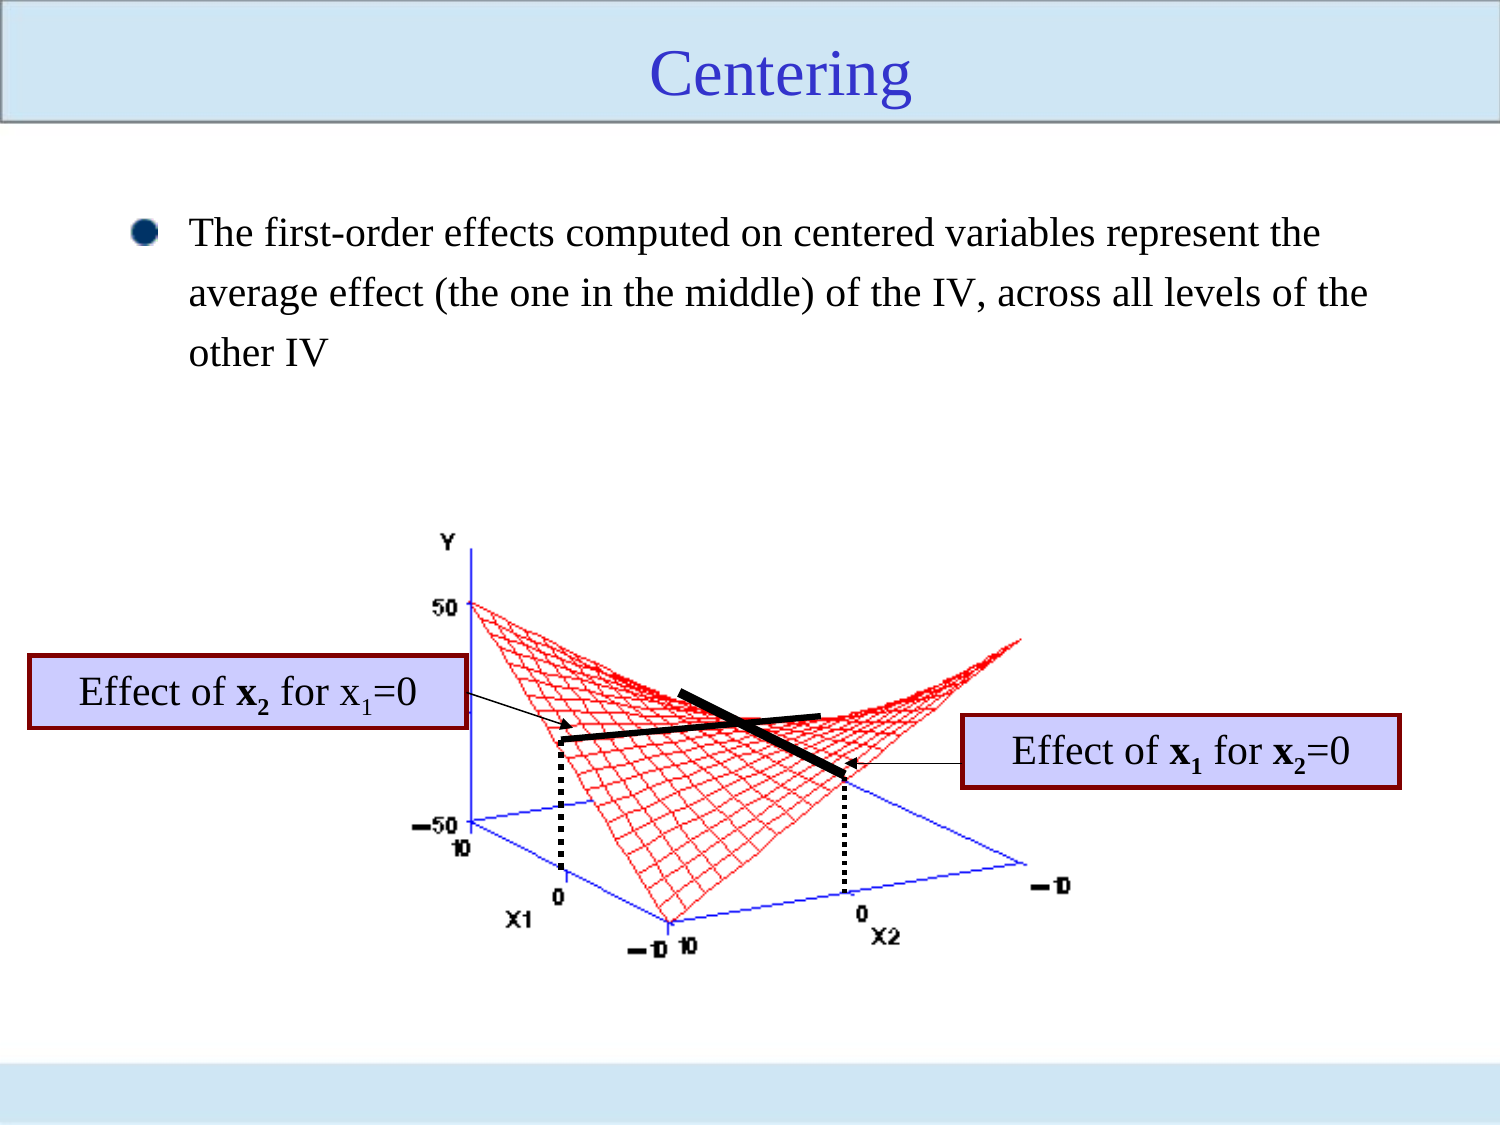

# Centering
The first-order effects computed on centered variables represent the average effect (the one in the middle) of the IV, across all levels of the other IV
Effect of x2 for x1=0
Effect of x1 for x2=0